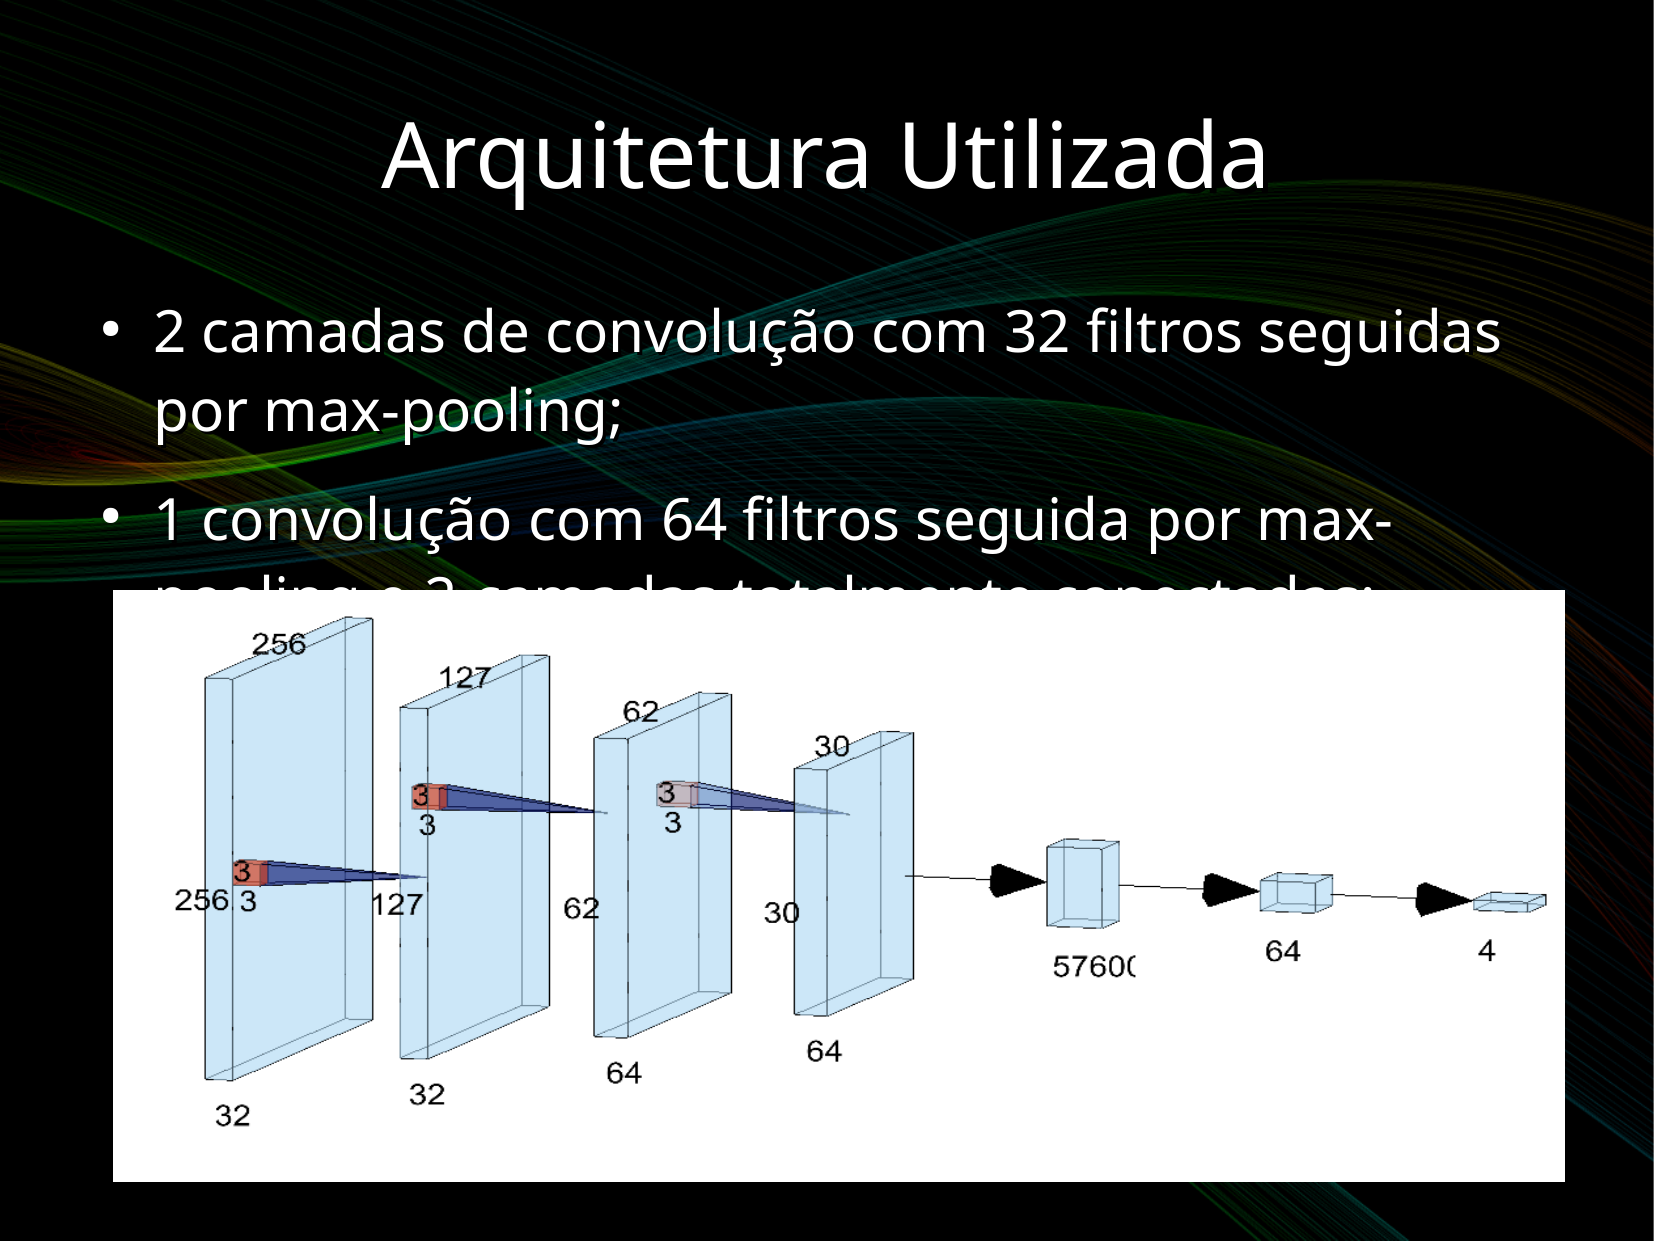

# Arquitetura Utilizada
2 camadas de convolução com 32 filtros seguidas por max-pooling;
1 convolução com 64 filtros seguida por max-pooling e 2 camadas totalmente conectadas;